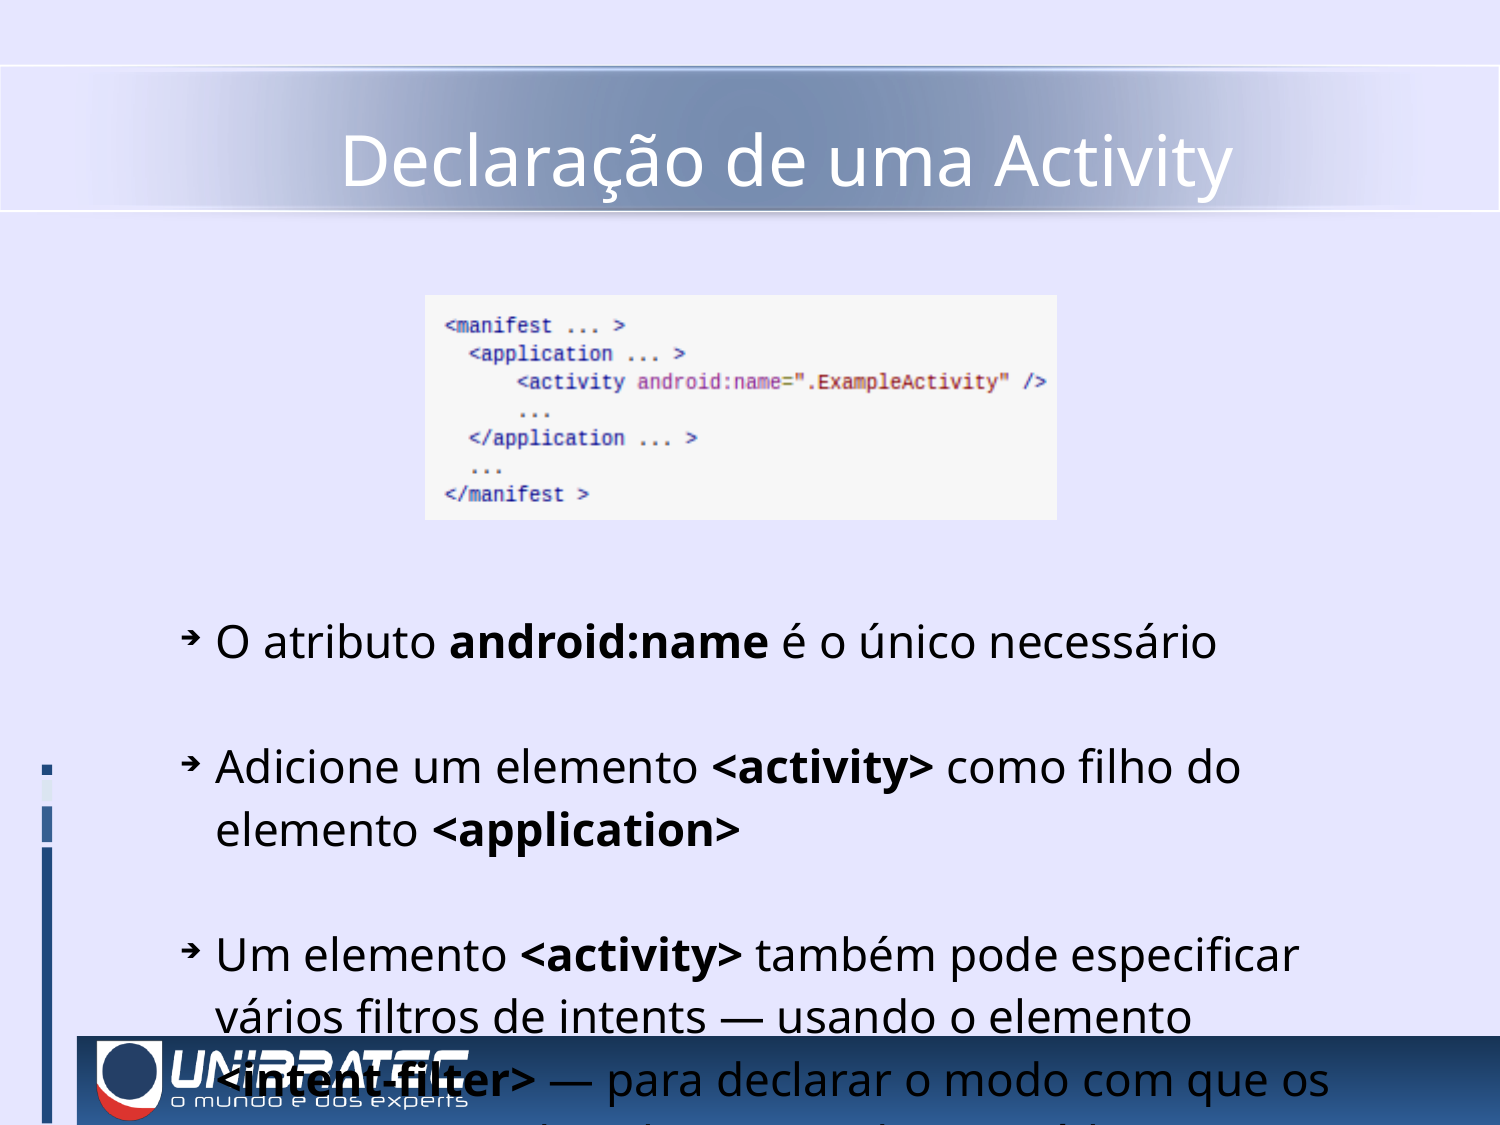

# Declaração de uma Activity
O atributo android:name é o único necessário
Adicione um elemento <activity> como filho do elemento <application>
Um elemento <activity> também pode especificar vários filtros de intents — usando o elemento <intent-filter> — para declarar o modo com que os componentes de aplicativo podem ativá-lo.